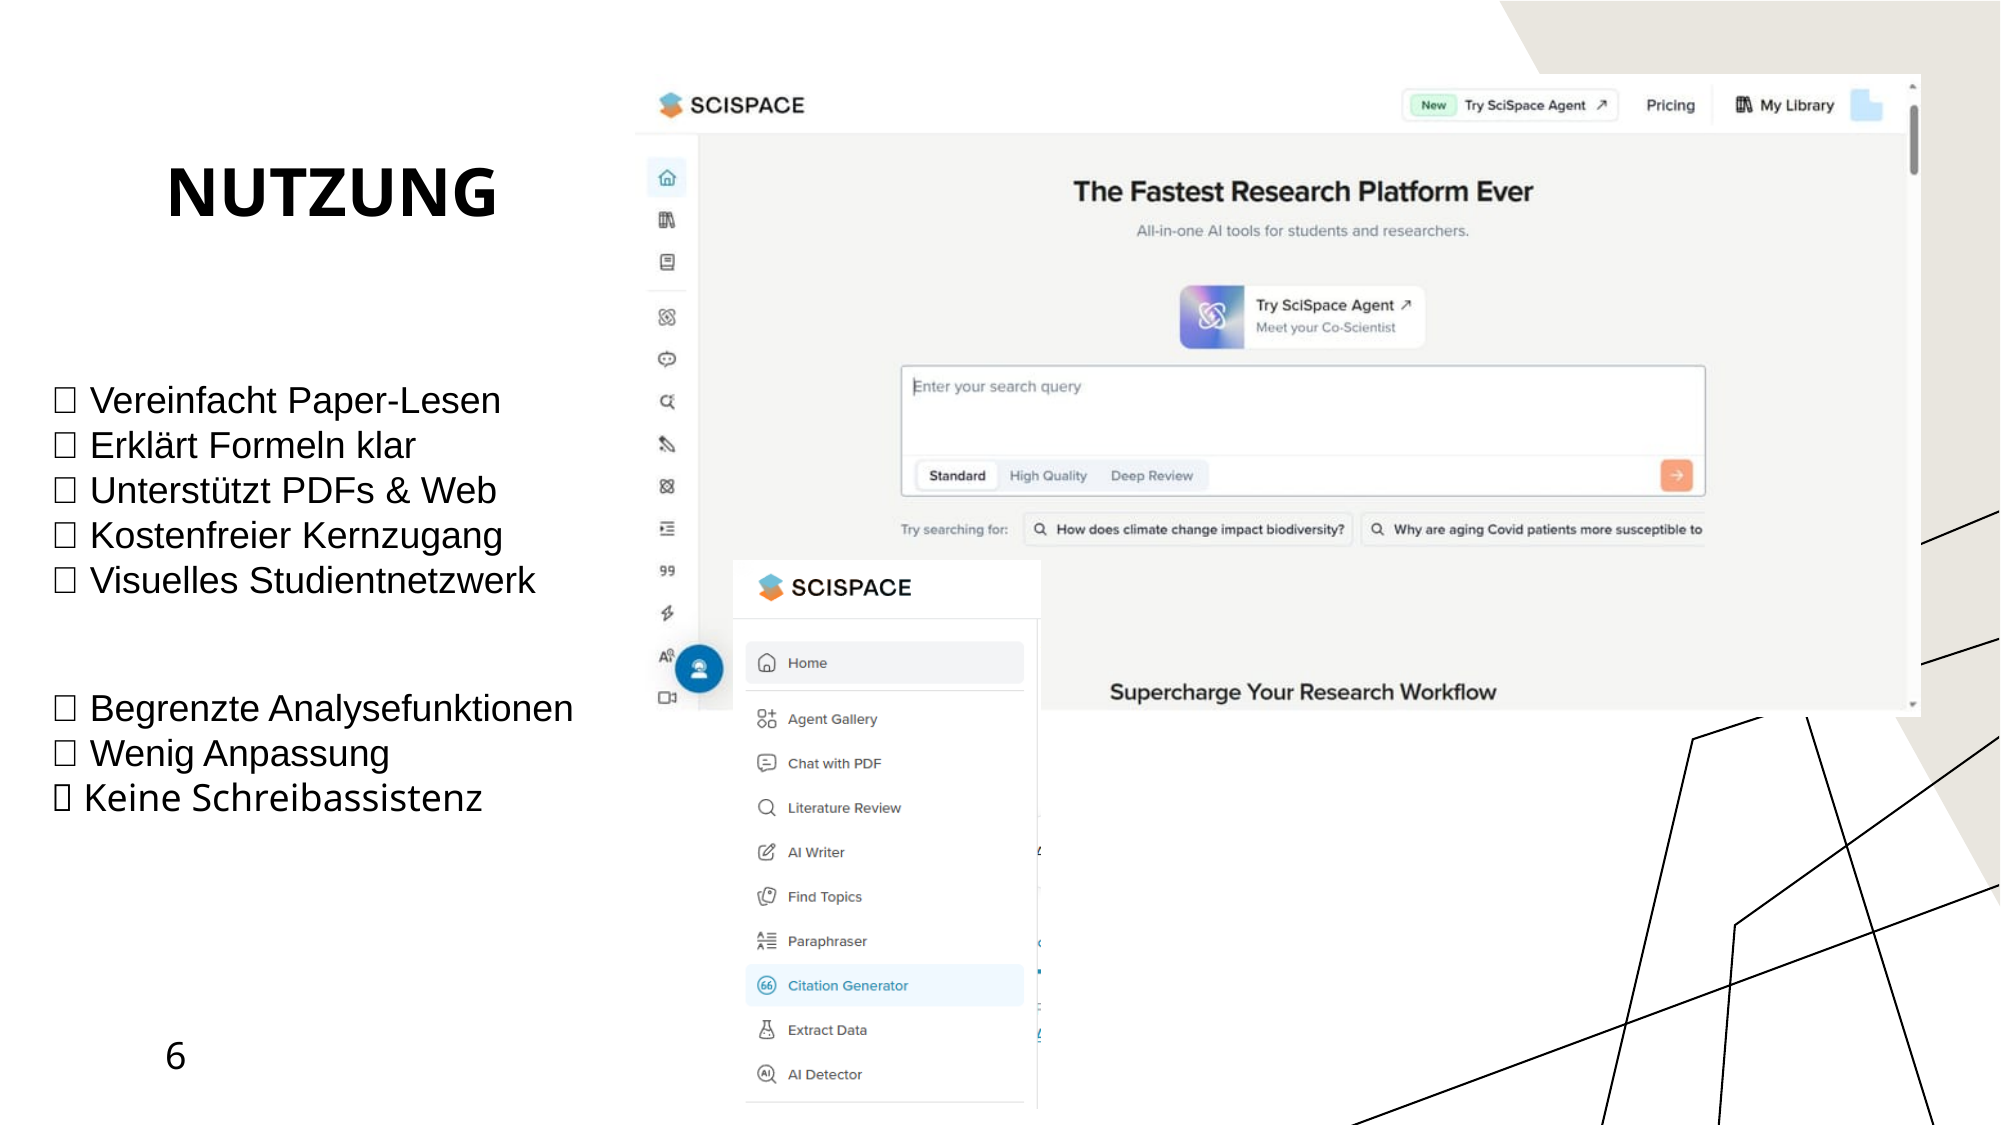

# Nutzung
✅ Vereinfacht Paper-Lesen
✅ Erklärt Formeln klar
✅ Unterstützt PDFs & Web
✅ Kostenfreier Kernzugang
✅ Visuelles Studientnetzwerk
❌ Begrenzte Analysefunktionen
❌ Wenig Anpassung
❌ Keine Schreibassistenz